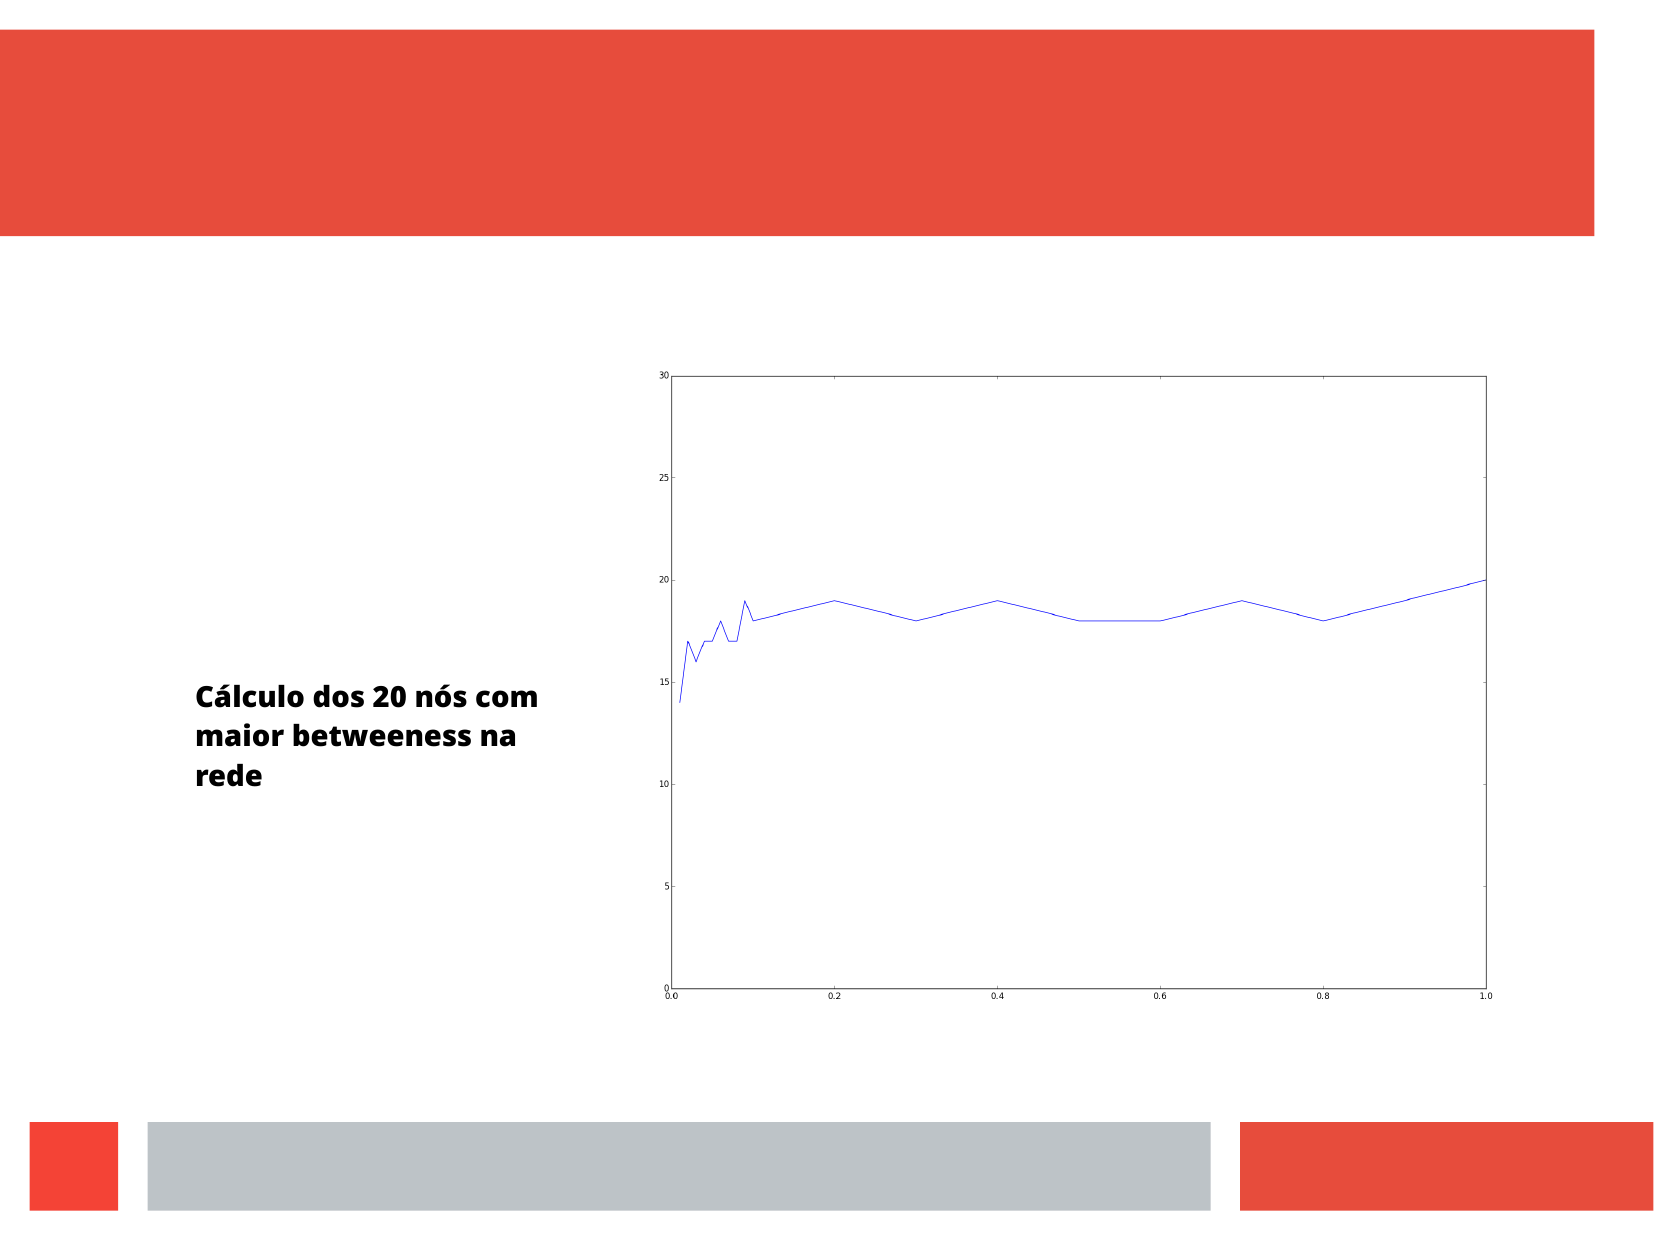

# Cálculo dos 20 nós com maior betweeness na rede